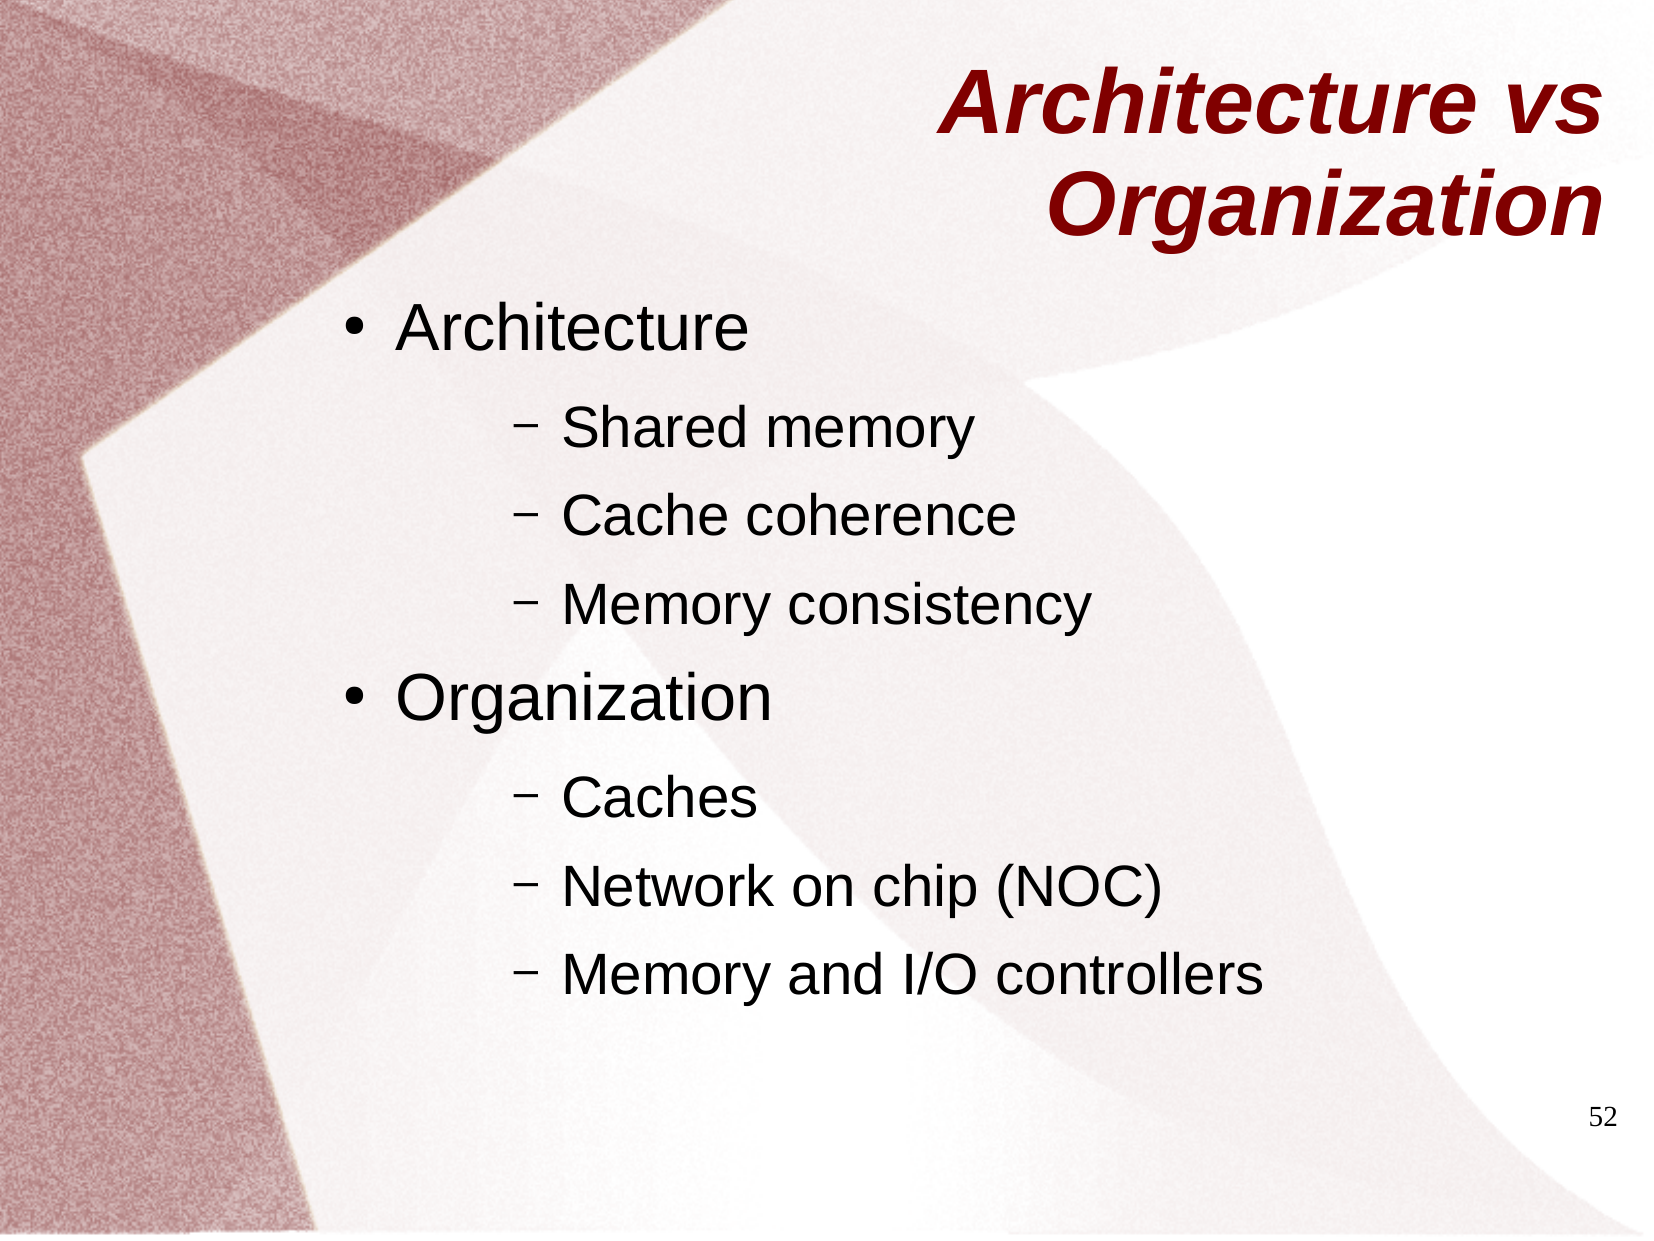

# Architecture vs Organization
Architecture
Shared memory
Cache coherence
Memory consistency
Organization
Caches
Network on chip (NOC)
Memory and I/O controllers
52